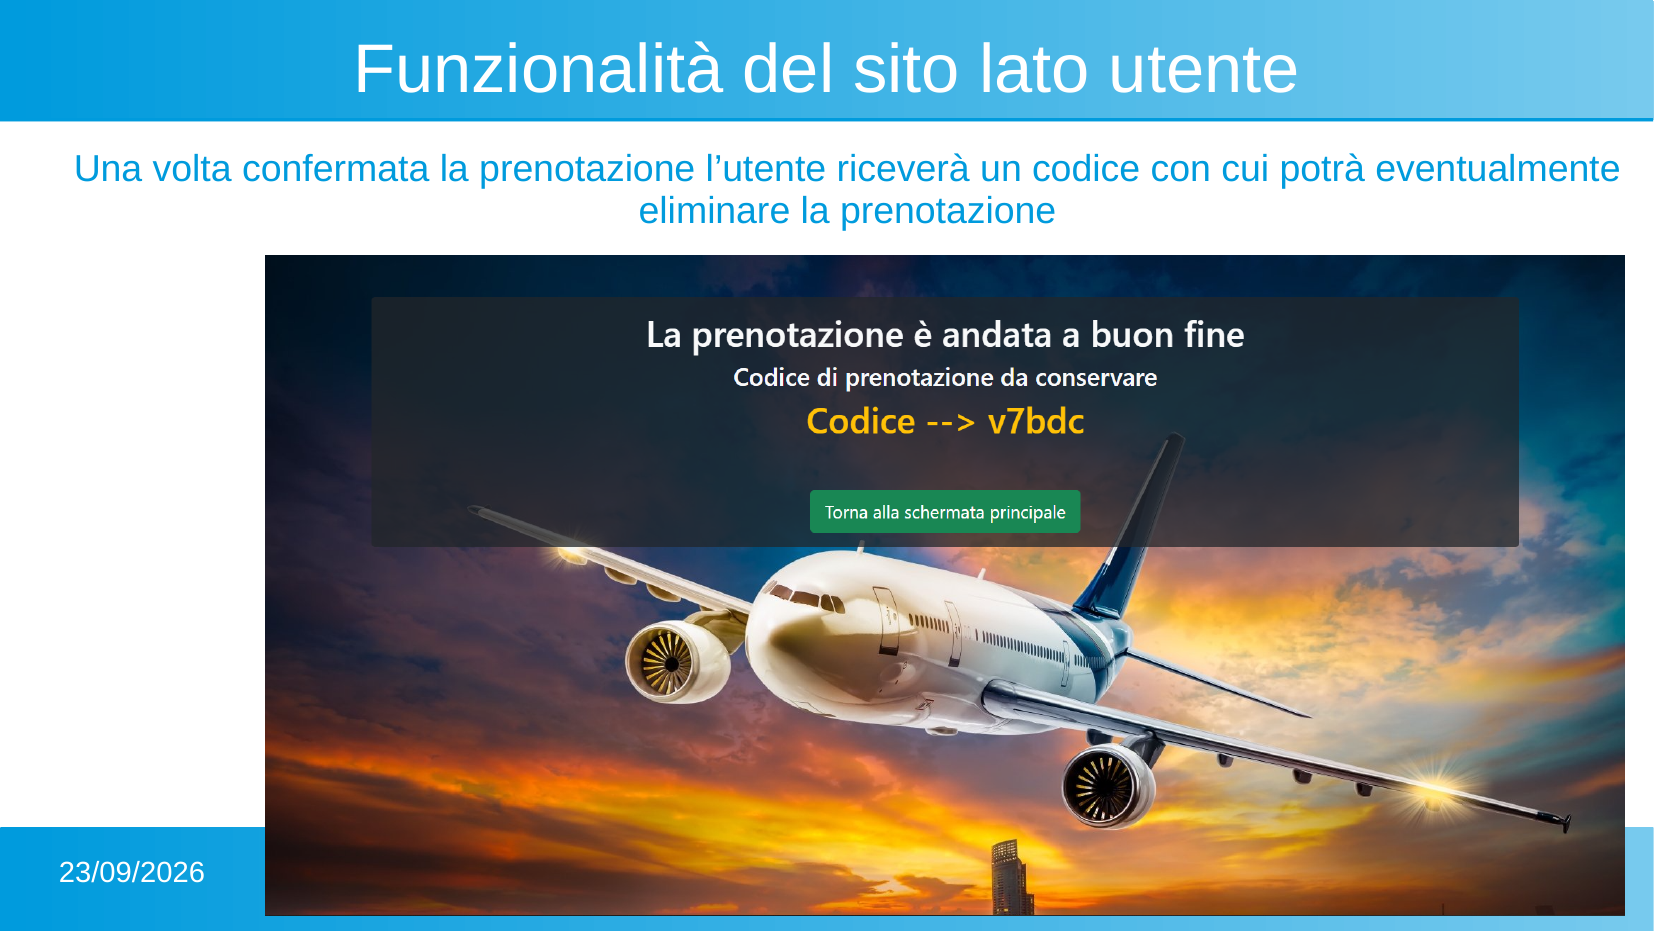

# Funzionalità del sito lato utente
Una volta confermata la prenotazione l’utente riceverà un codice con cui potrà eventualmente eliminare la prenotazione
7